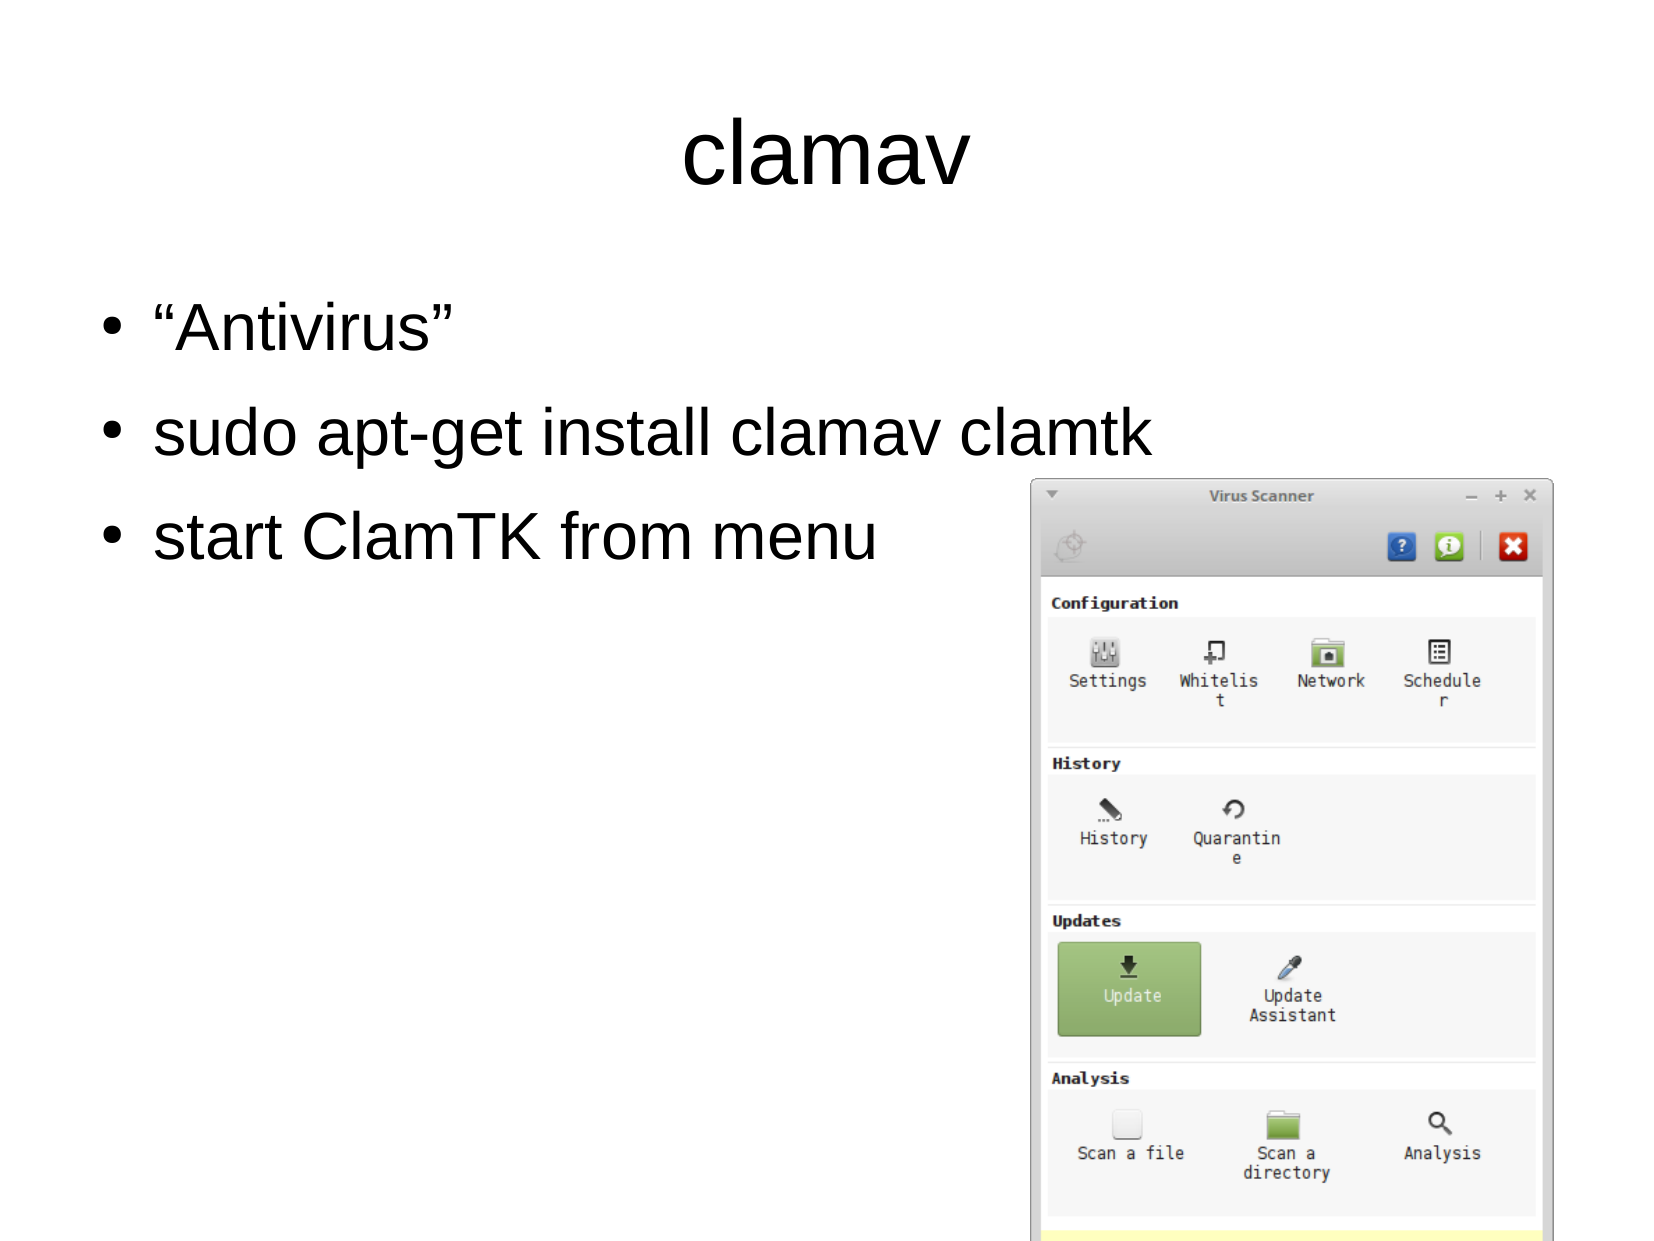

# clamav
“Antivirus”
sudo apt-get install clamav clamtk
start ClamTK from menu